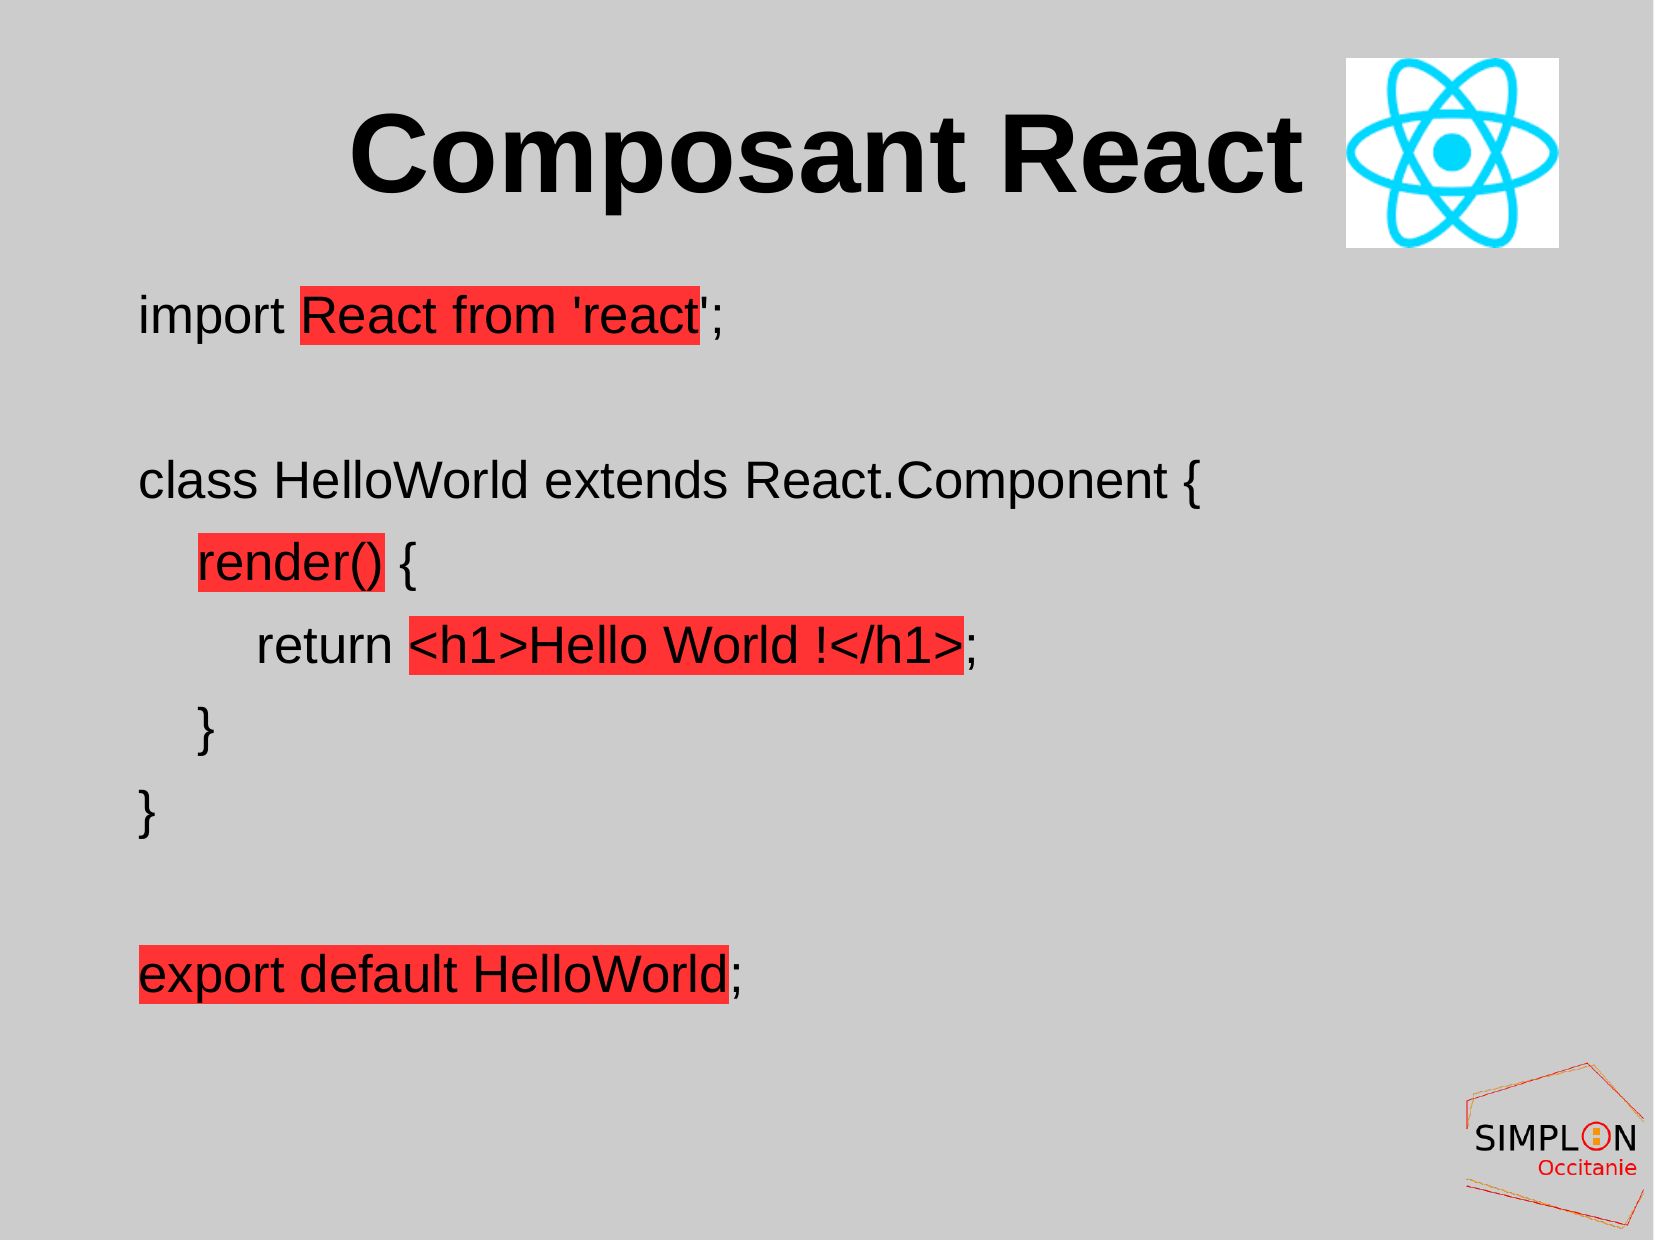

# Composant React
import React from 'react';
class HelloWorld extends React.Component {
 render() {
 return <h1>Hello World !</h1>;
 }
}
export default HelloWorld;